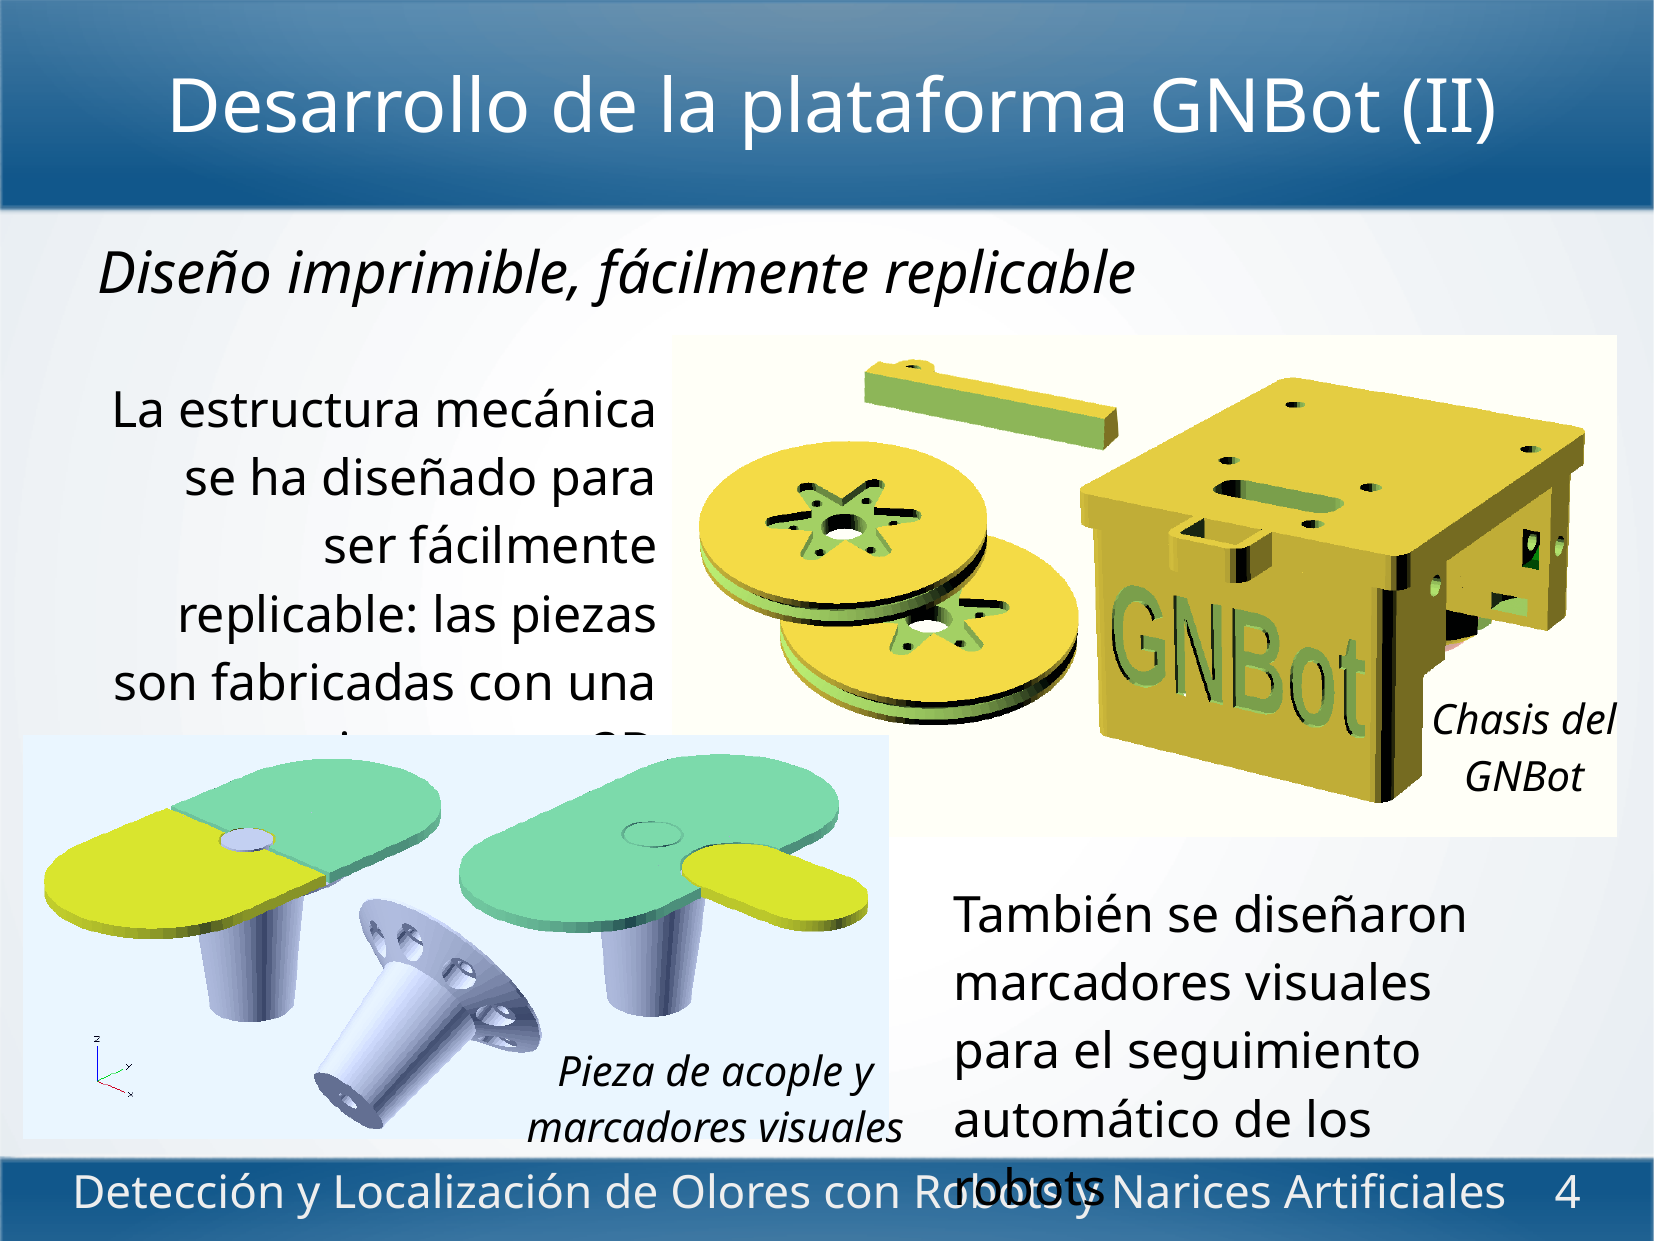

# Desarrollo de la plataforma GNBot (II)
Diseño imprimible, fácilmente replicable
La estructura mecánica se ha diseñado para ser fácilmente replicable: las piezas son fabricadas con una impresora 3D
Chasis del GNBot
También se diseñaron marcadores visuales para el seguimiento automático de los robots
Pieza de acople y marcadores visuales
Detección y Localización de Olores con Robots y Narices Artificiales 4